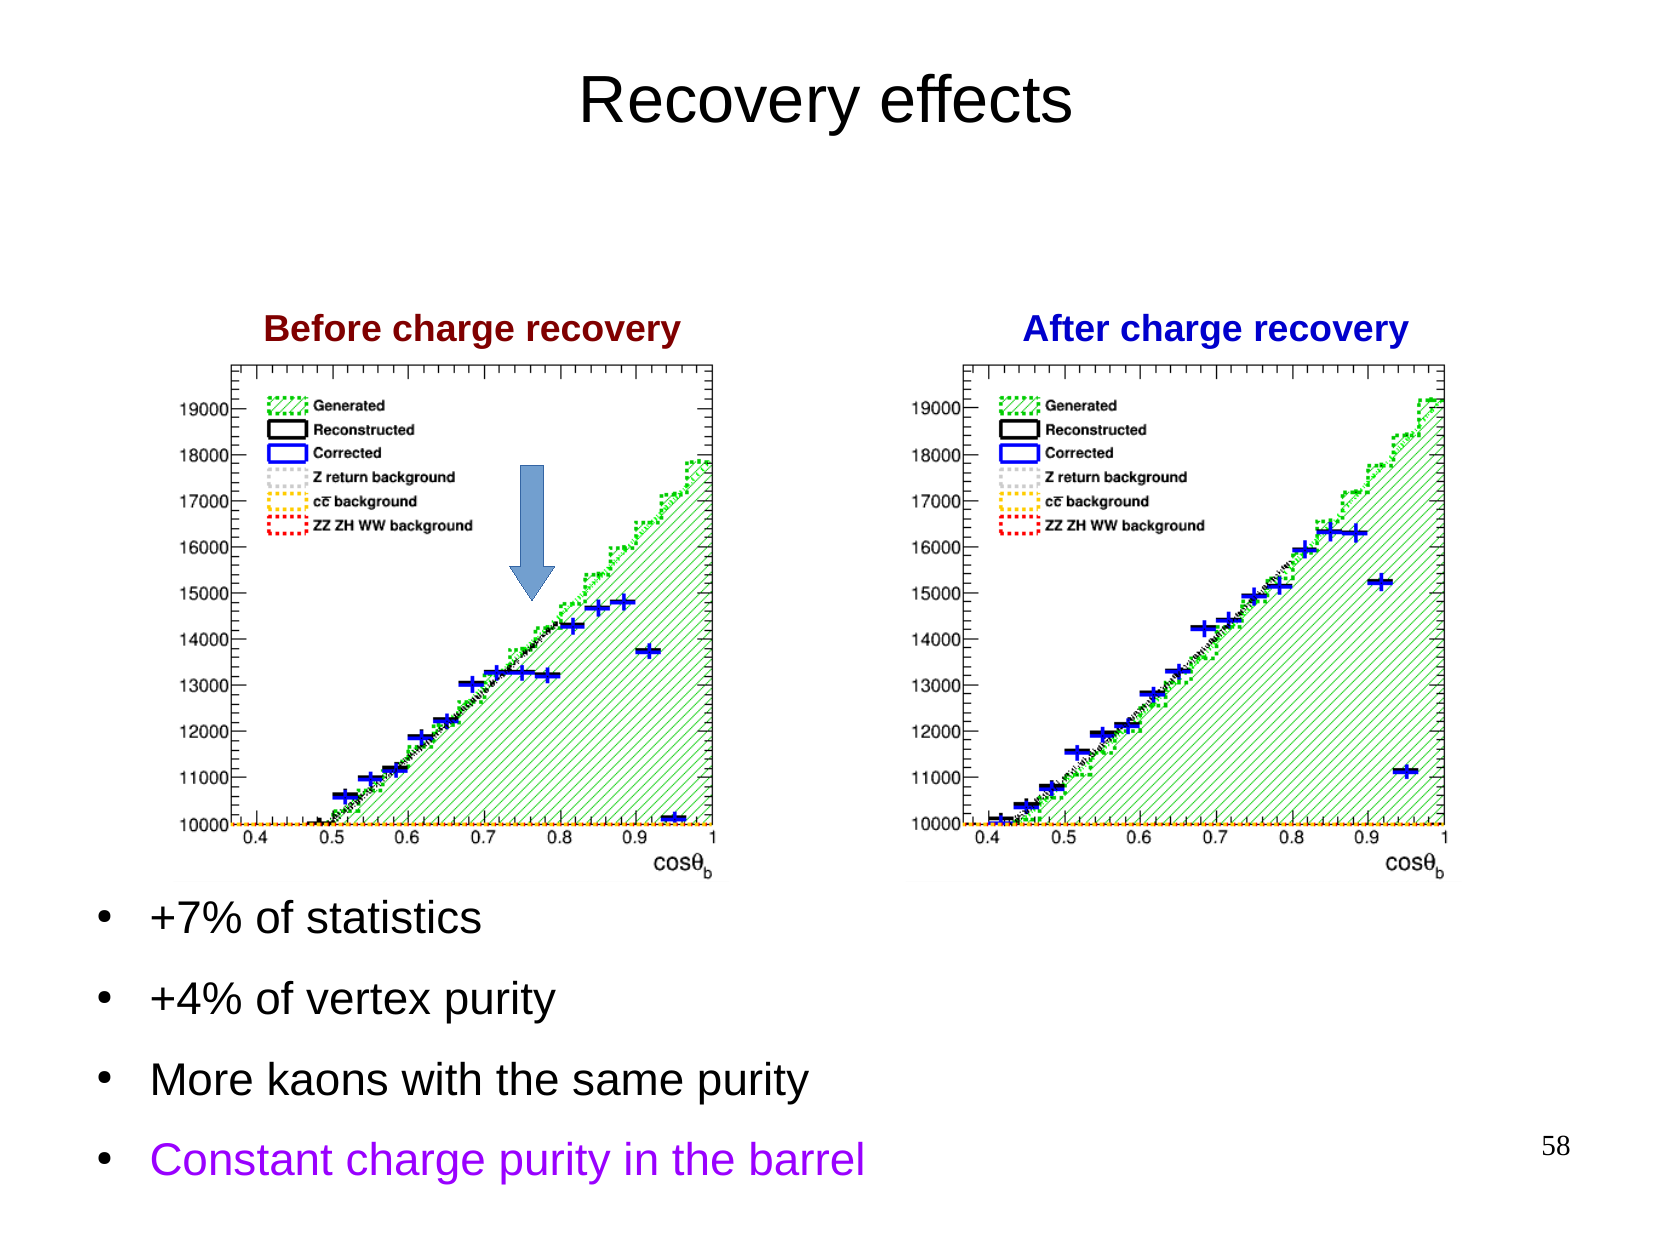

# Recovery effects
Before charge recovery
After charge recovery
+7% of statistics
+4% of vertex purity
More kaons with the same purity
Constant charge purity in the barrel
58